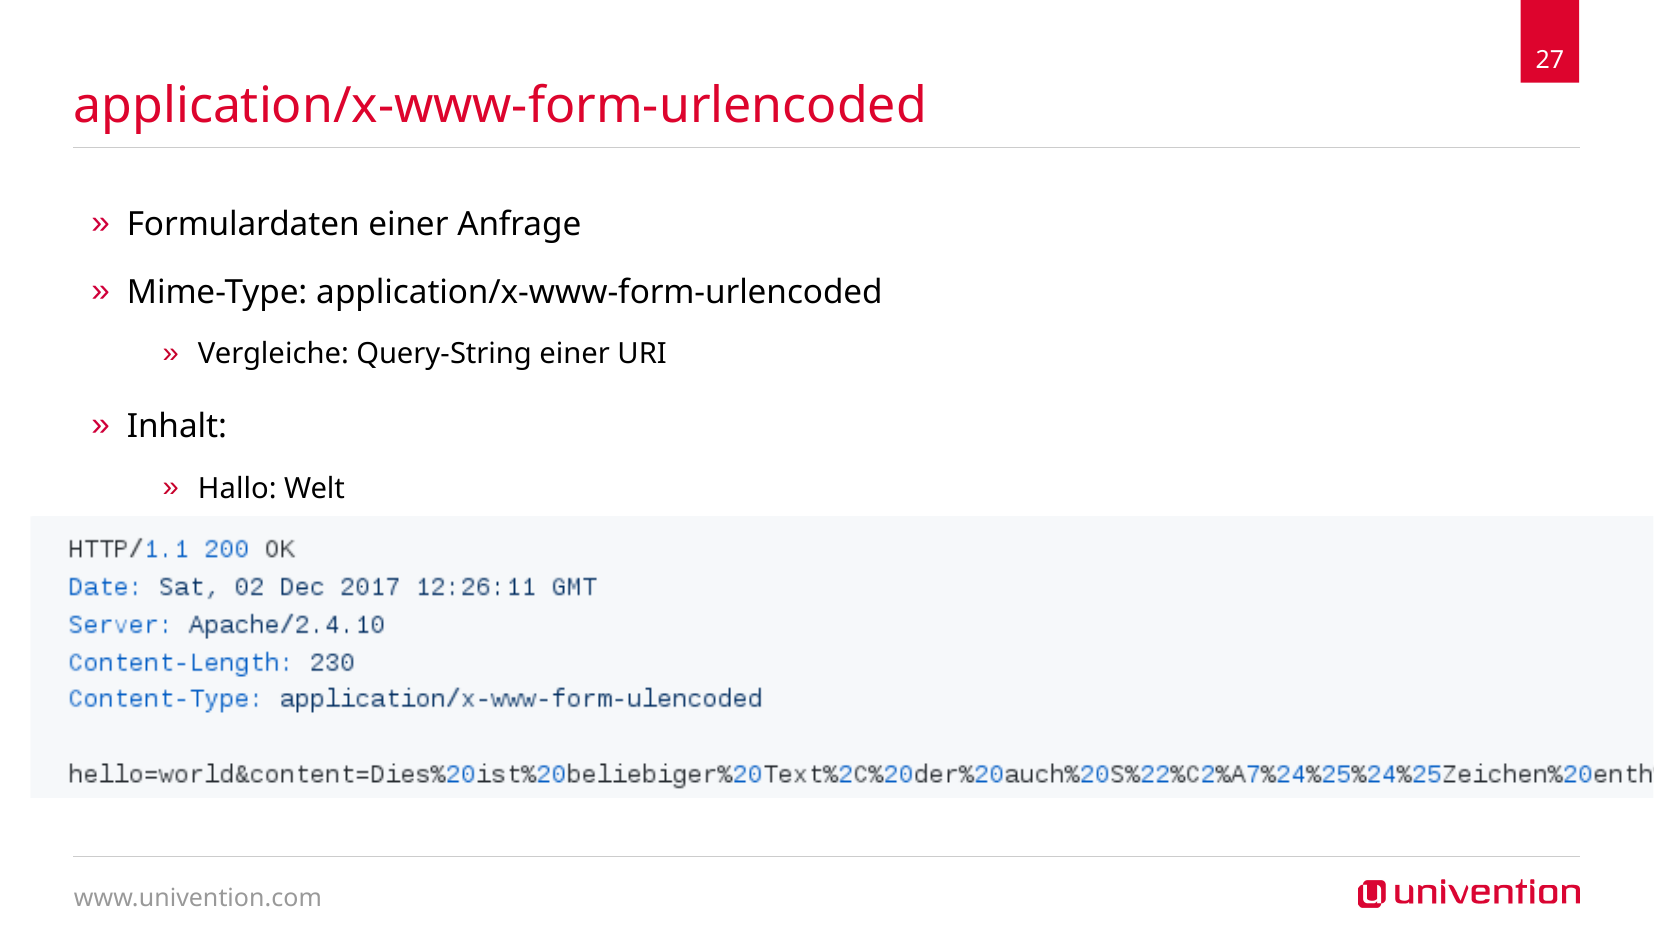

# application/x-www-form-urlencoded
Formulardaten einer Anfrage
Mime-Type: application/x-www-form-urlencoded
Vergleiche: Query-String einer URI
Inhalt:
Hallo: Welt
Content: Dies ist beliebiger Text, der auch S"§$%$%Zeichen enthält